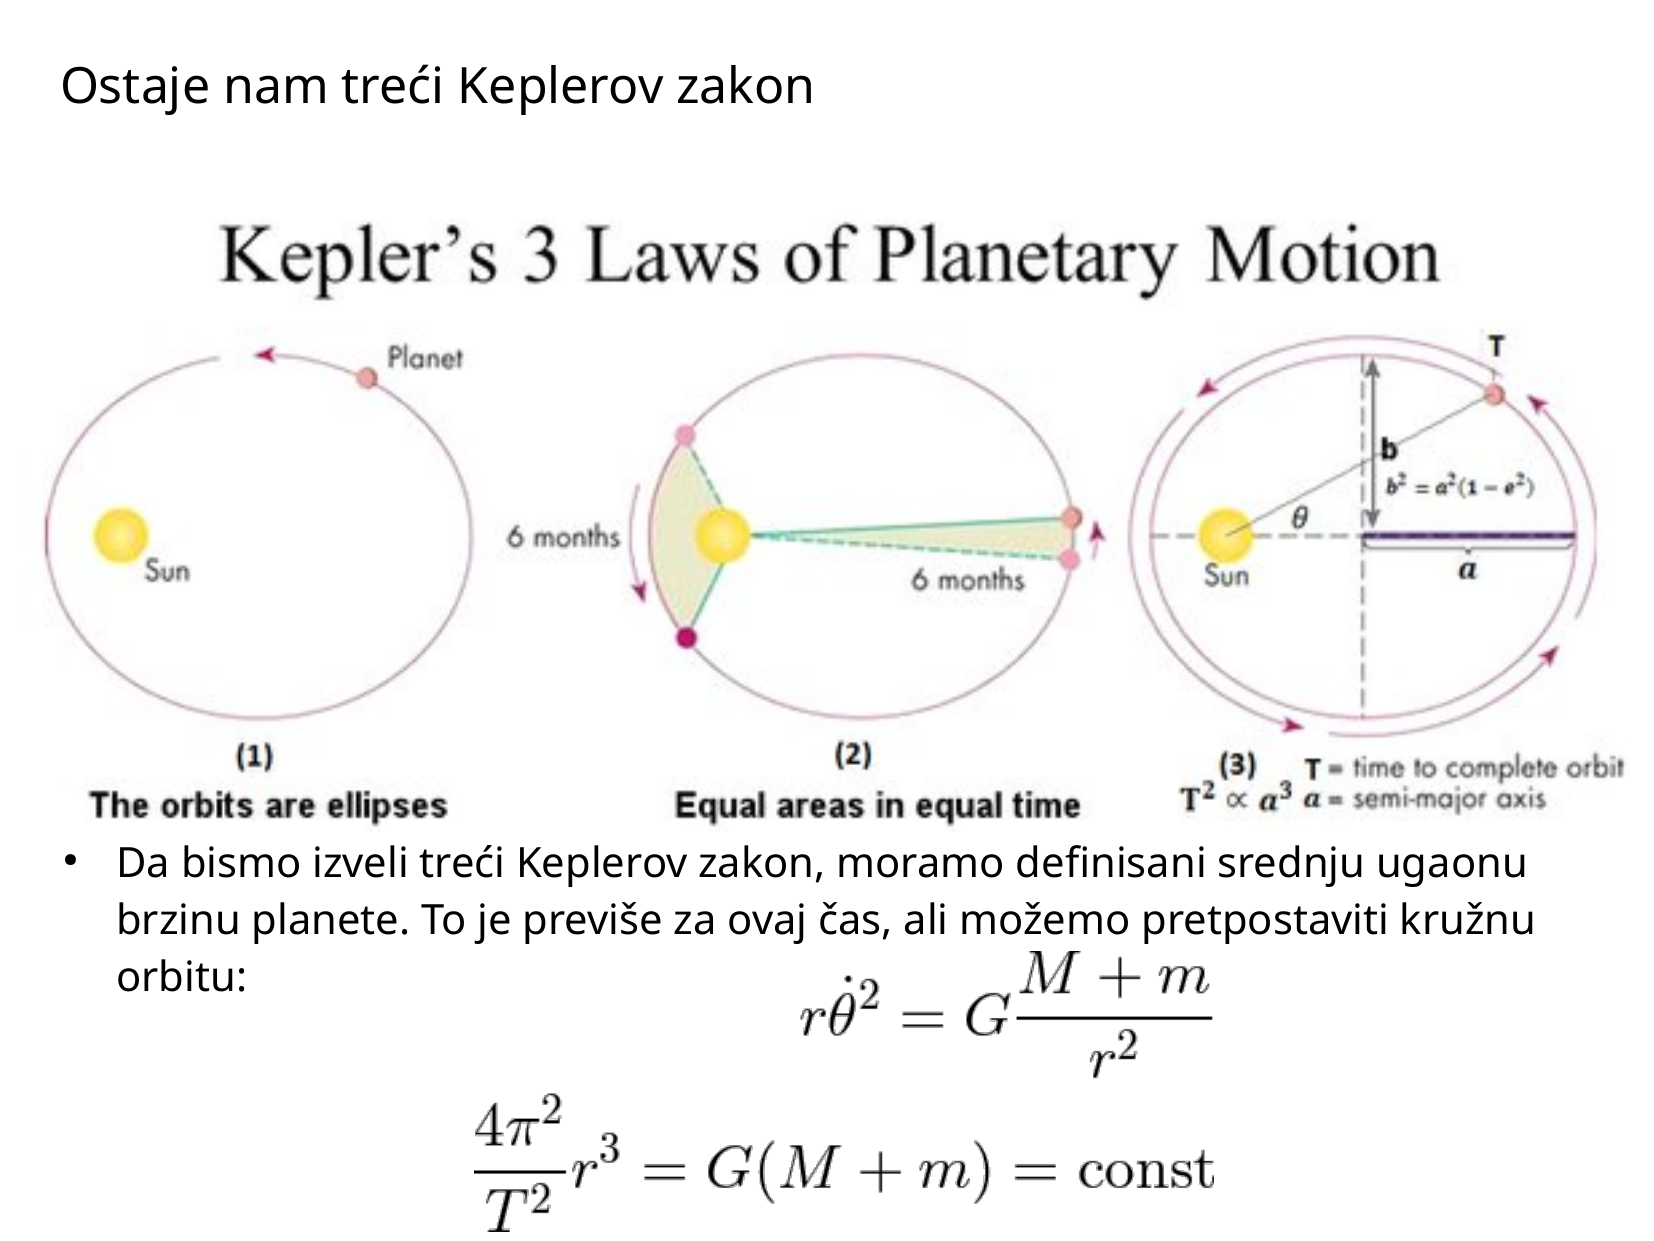

# Ostaje nam treći Keplerov zakon
Da bismo izveli treći Keplerov zakon, moramo definisani srednju ugaonu brzinu planete. To je previše za ovaj čas, ali možemo pretpostaviti kružnu orbitu: